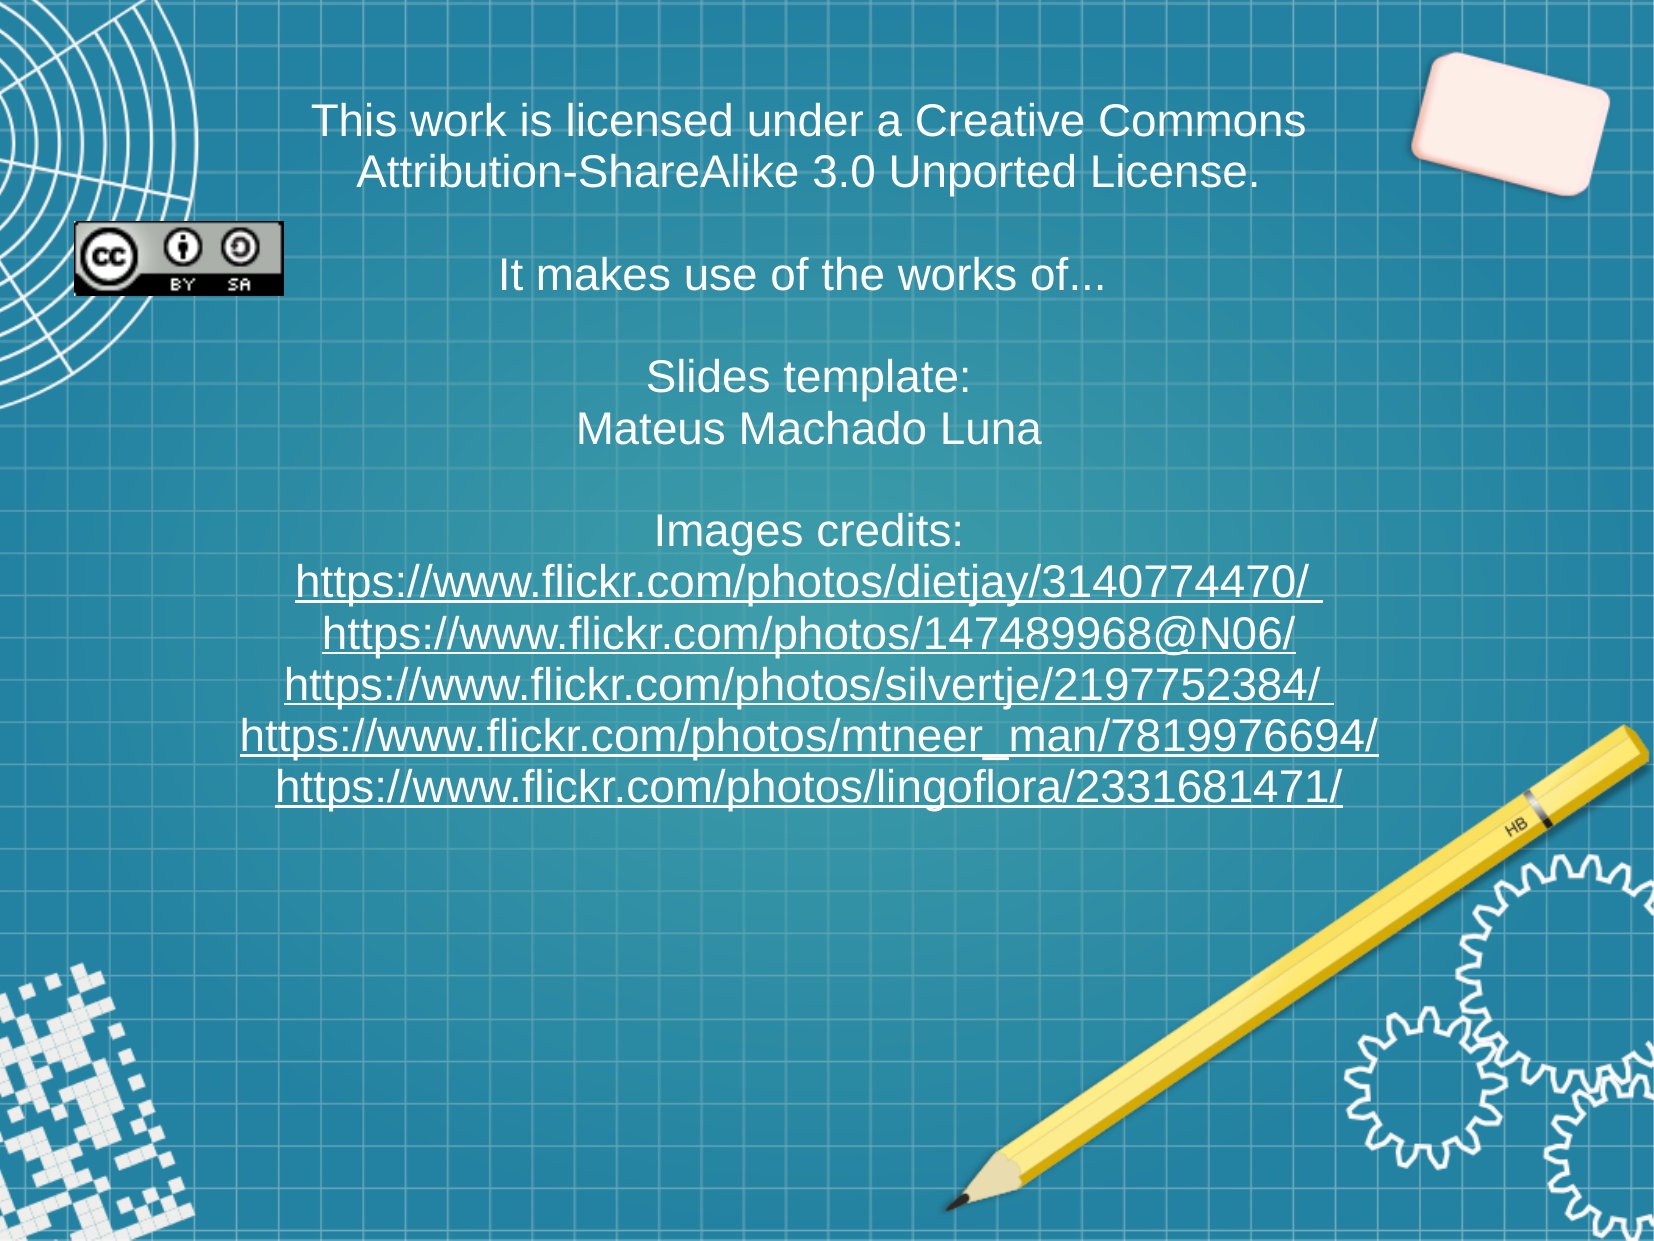

# This work is licensed under a Creative Commons Attribution-ShareAlike 3.0 Unported License. It makes use of the works of... Slides template: Mateus Machado Luna Images credits: https://www.flickr.com/photos/dietjay/3140774470/ https://www.flickr.com/photos/147489968@N06/ https://www.flickr.com/photos/silvertje/2197752384/ https://www.flickr.com/photos/mtneer_man/7819976694/ https://www.flickr.com/photos/lingoflora/2331681471/